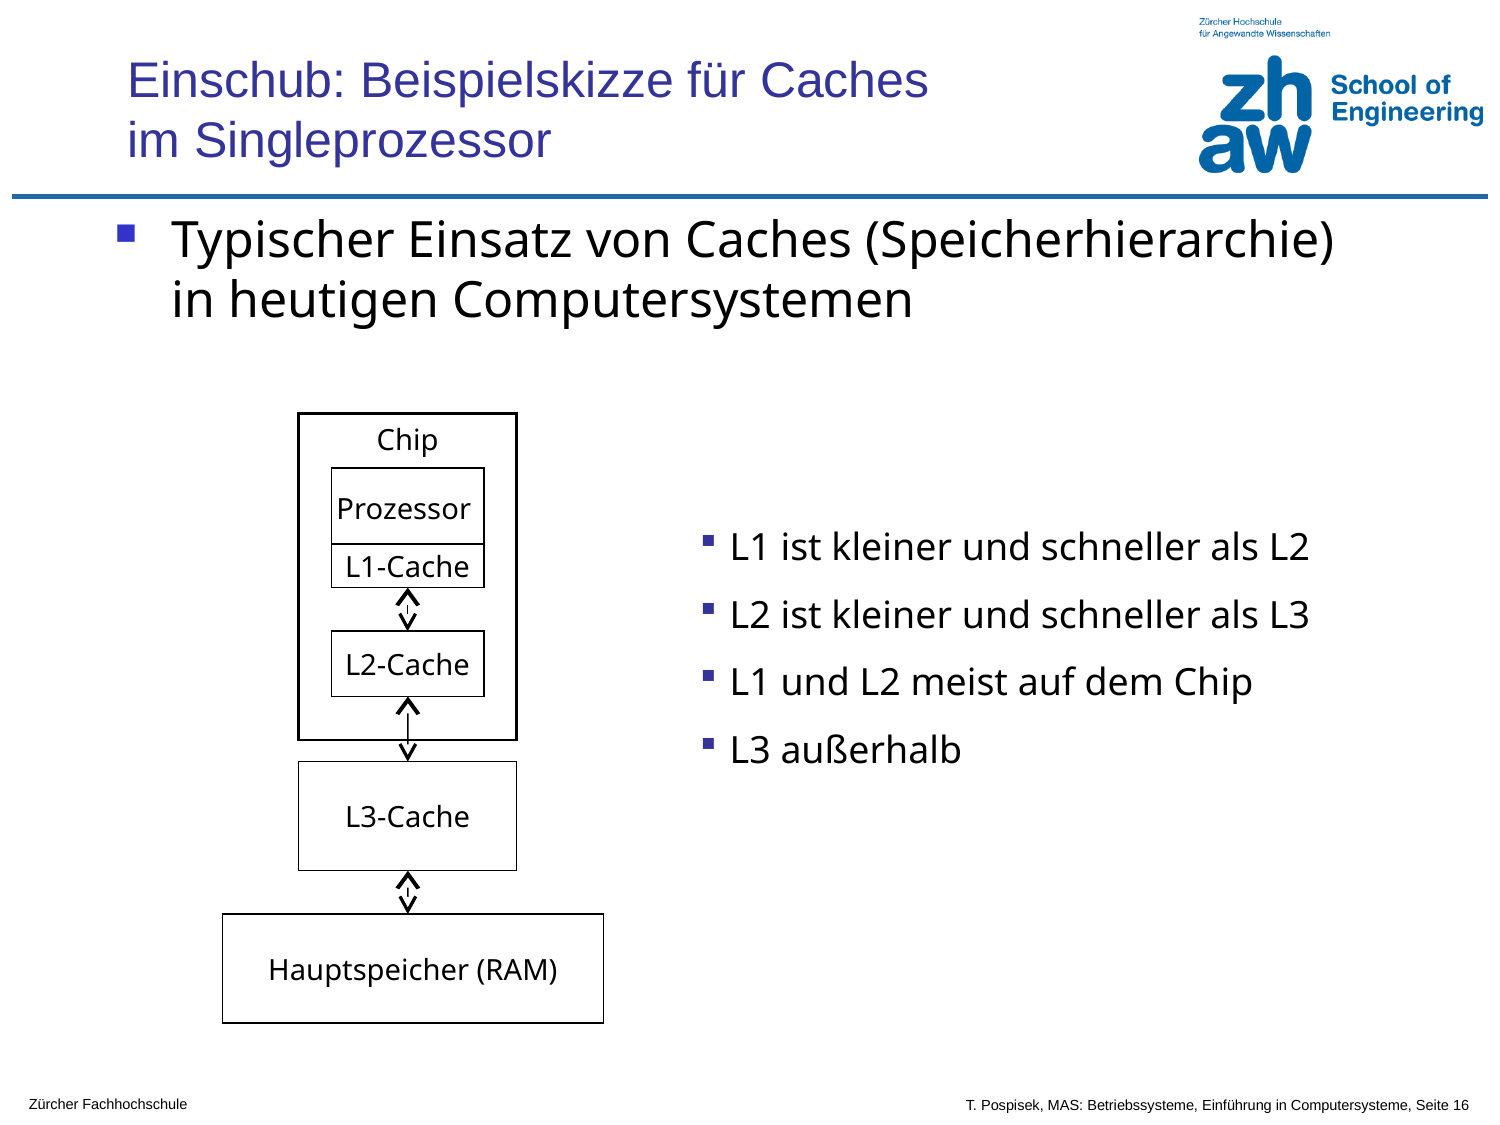

# Einschub: Beispielskizze für Caches im Singleprozessor
Typischer Einsatz von Caches (Speicherhierarchie) in heutigen Computersystemen
Chip
Prozessor
L1 ist kleiner und schneller als L2
L2 ist kleiner und schneller als L3
L1 und L2 meist auf dem Chip
L3 außerhalb
L1-Cache
L2-Cache
L3-Cache
Hauptspeicher (RAM)